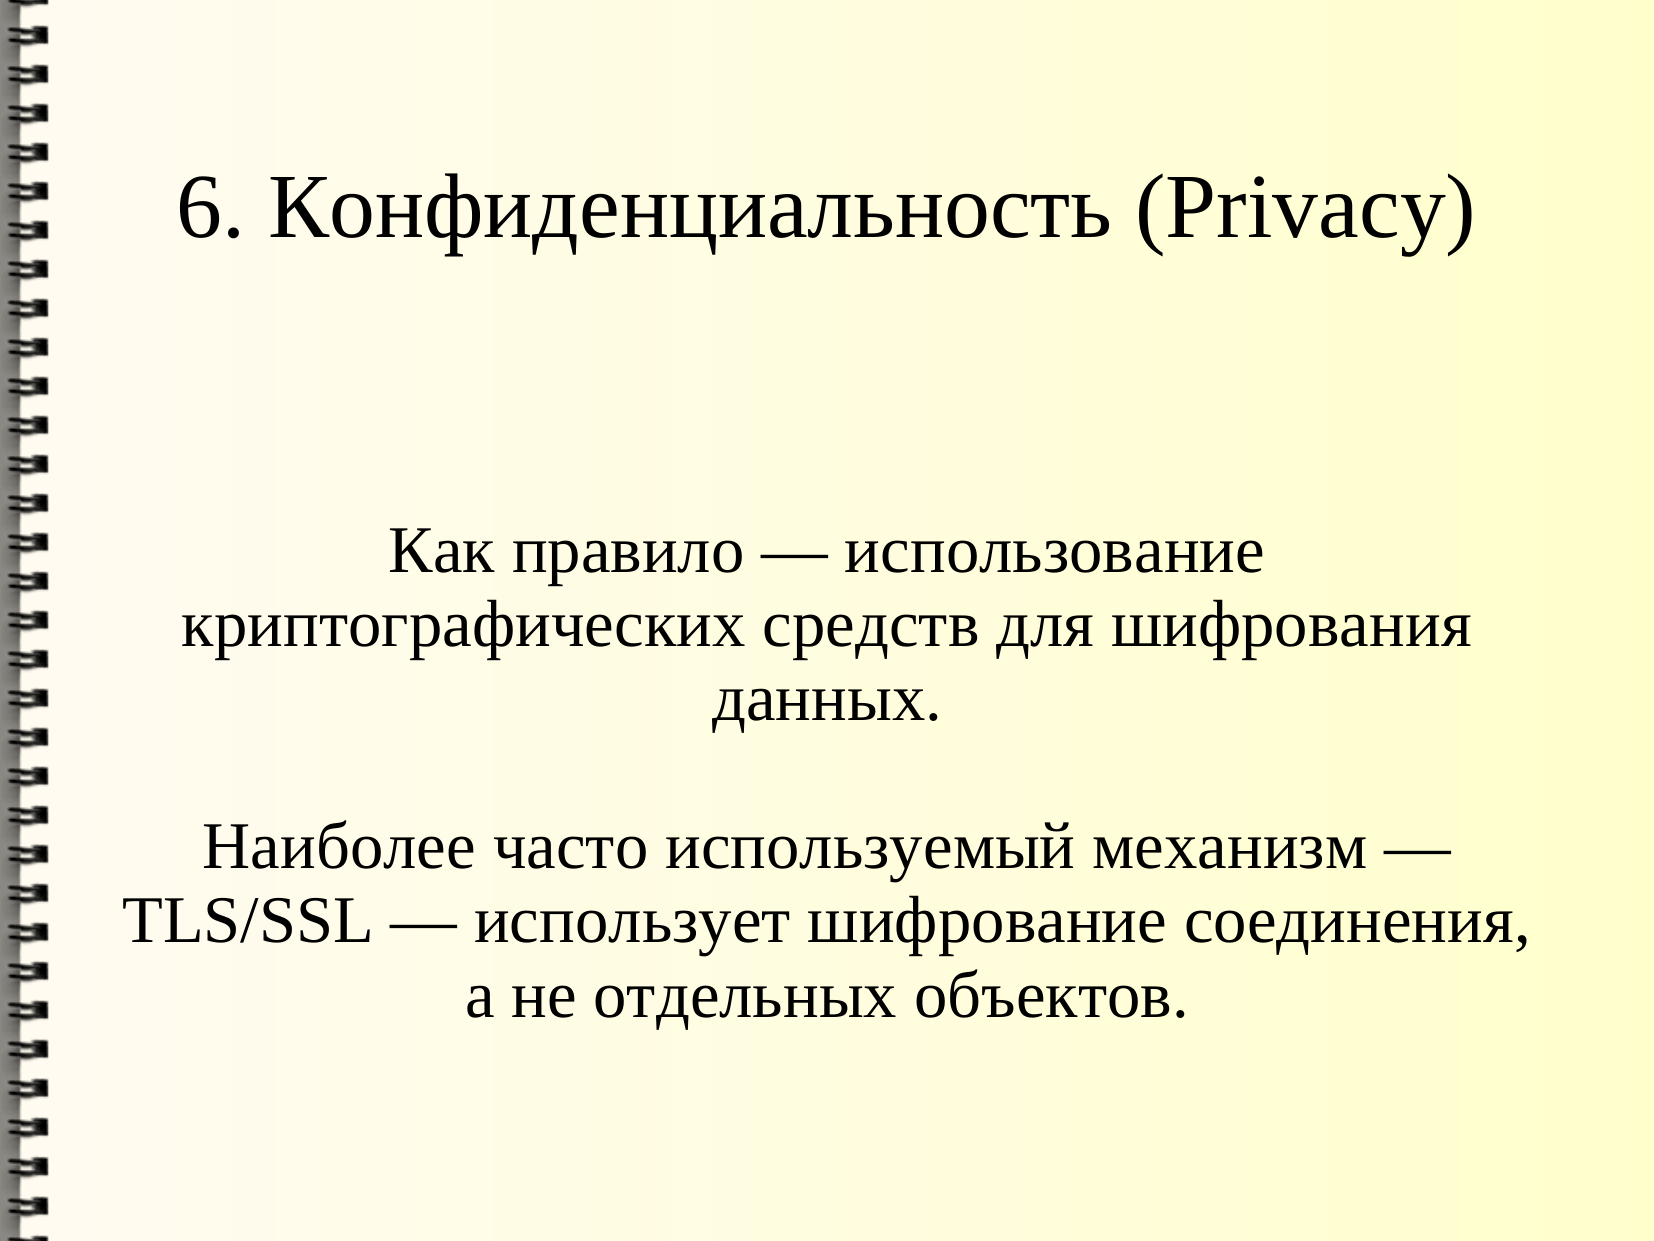

# 6. Конфиденциальность (Privacy)
Как правило — использование криптографических средств для шифрования данных.
Наиболее часто используемый механизм — TLS/SSL — использует шифрование соединения, а не отдельных объектов.